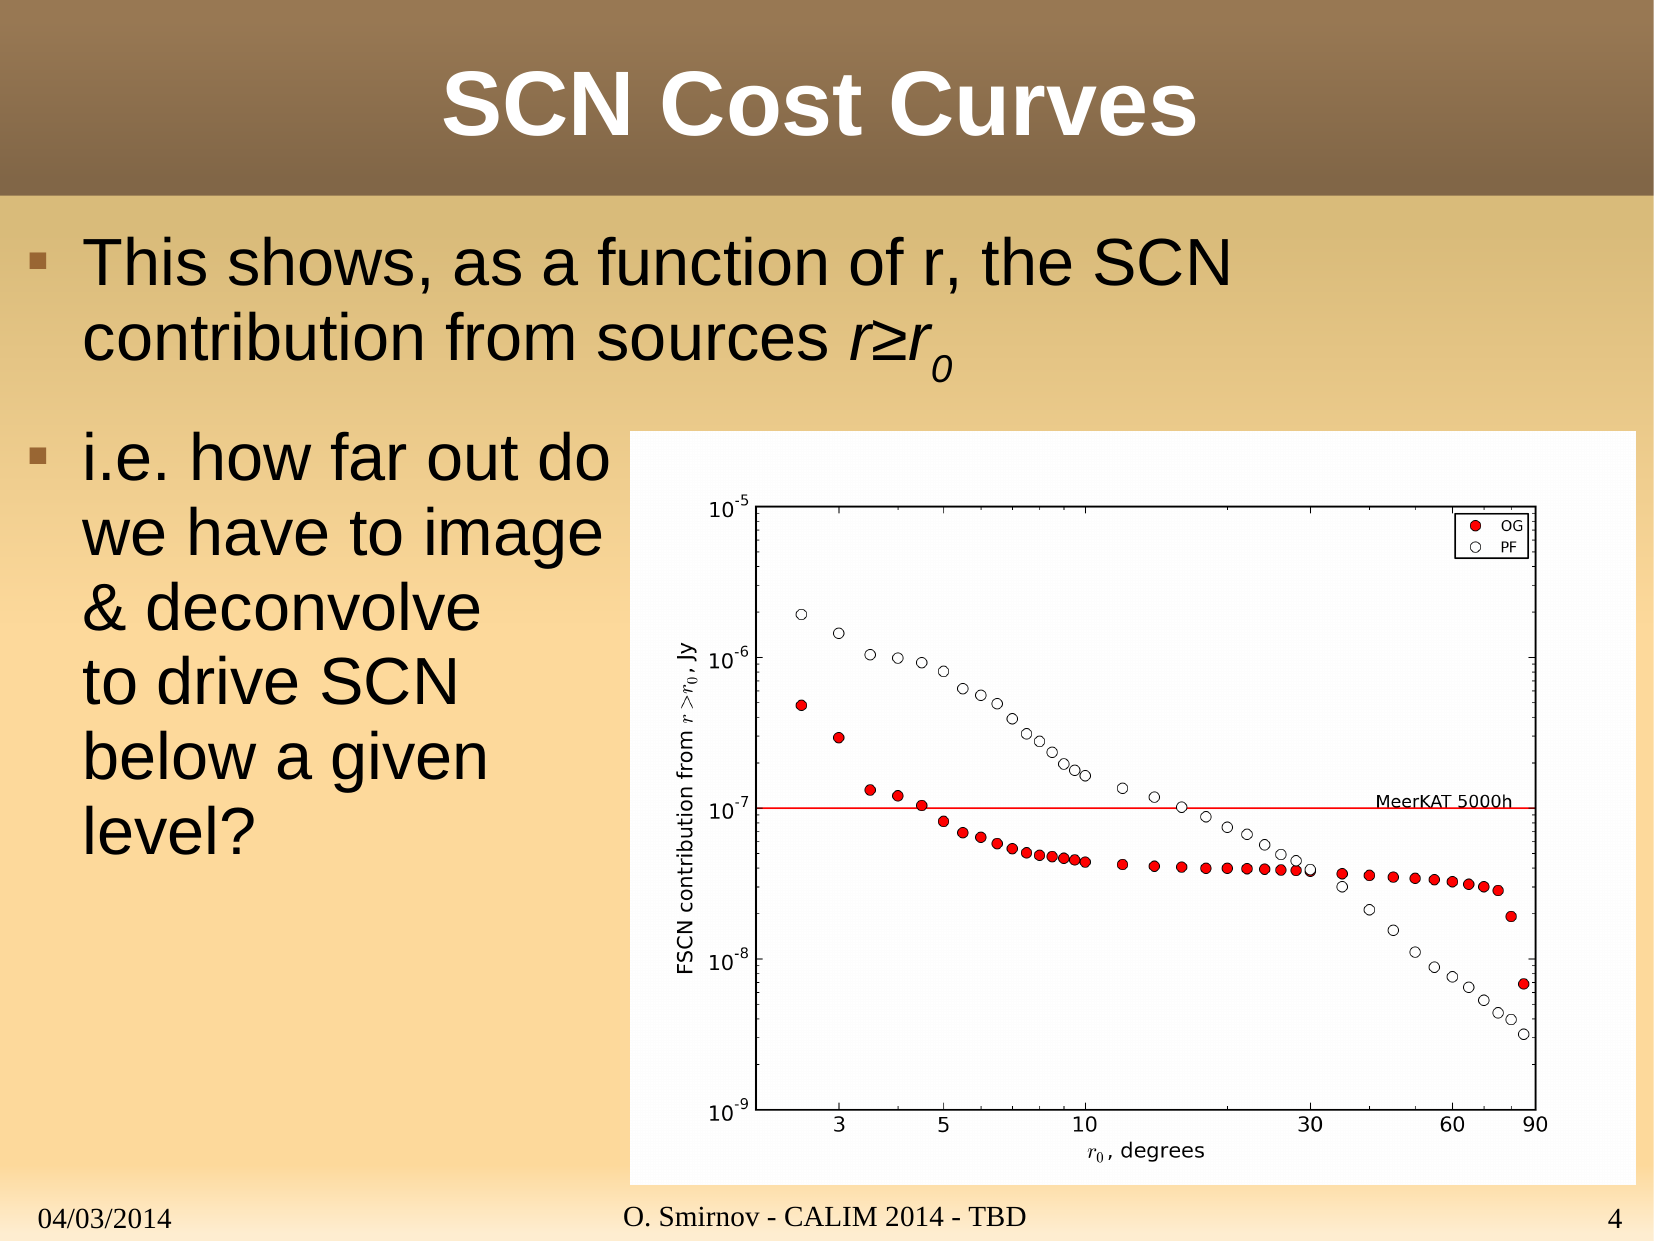

# SCN Cost Curves
This shows, as a function of r, the SCN contribution from sources r≥r0
i.e. how far out do
we have to image
& deconvolve
to drive SCN
below a given
level?
O. Smirnov - CALIM 2014 - TBD
04/03/2014
4